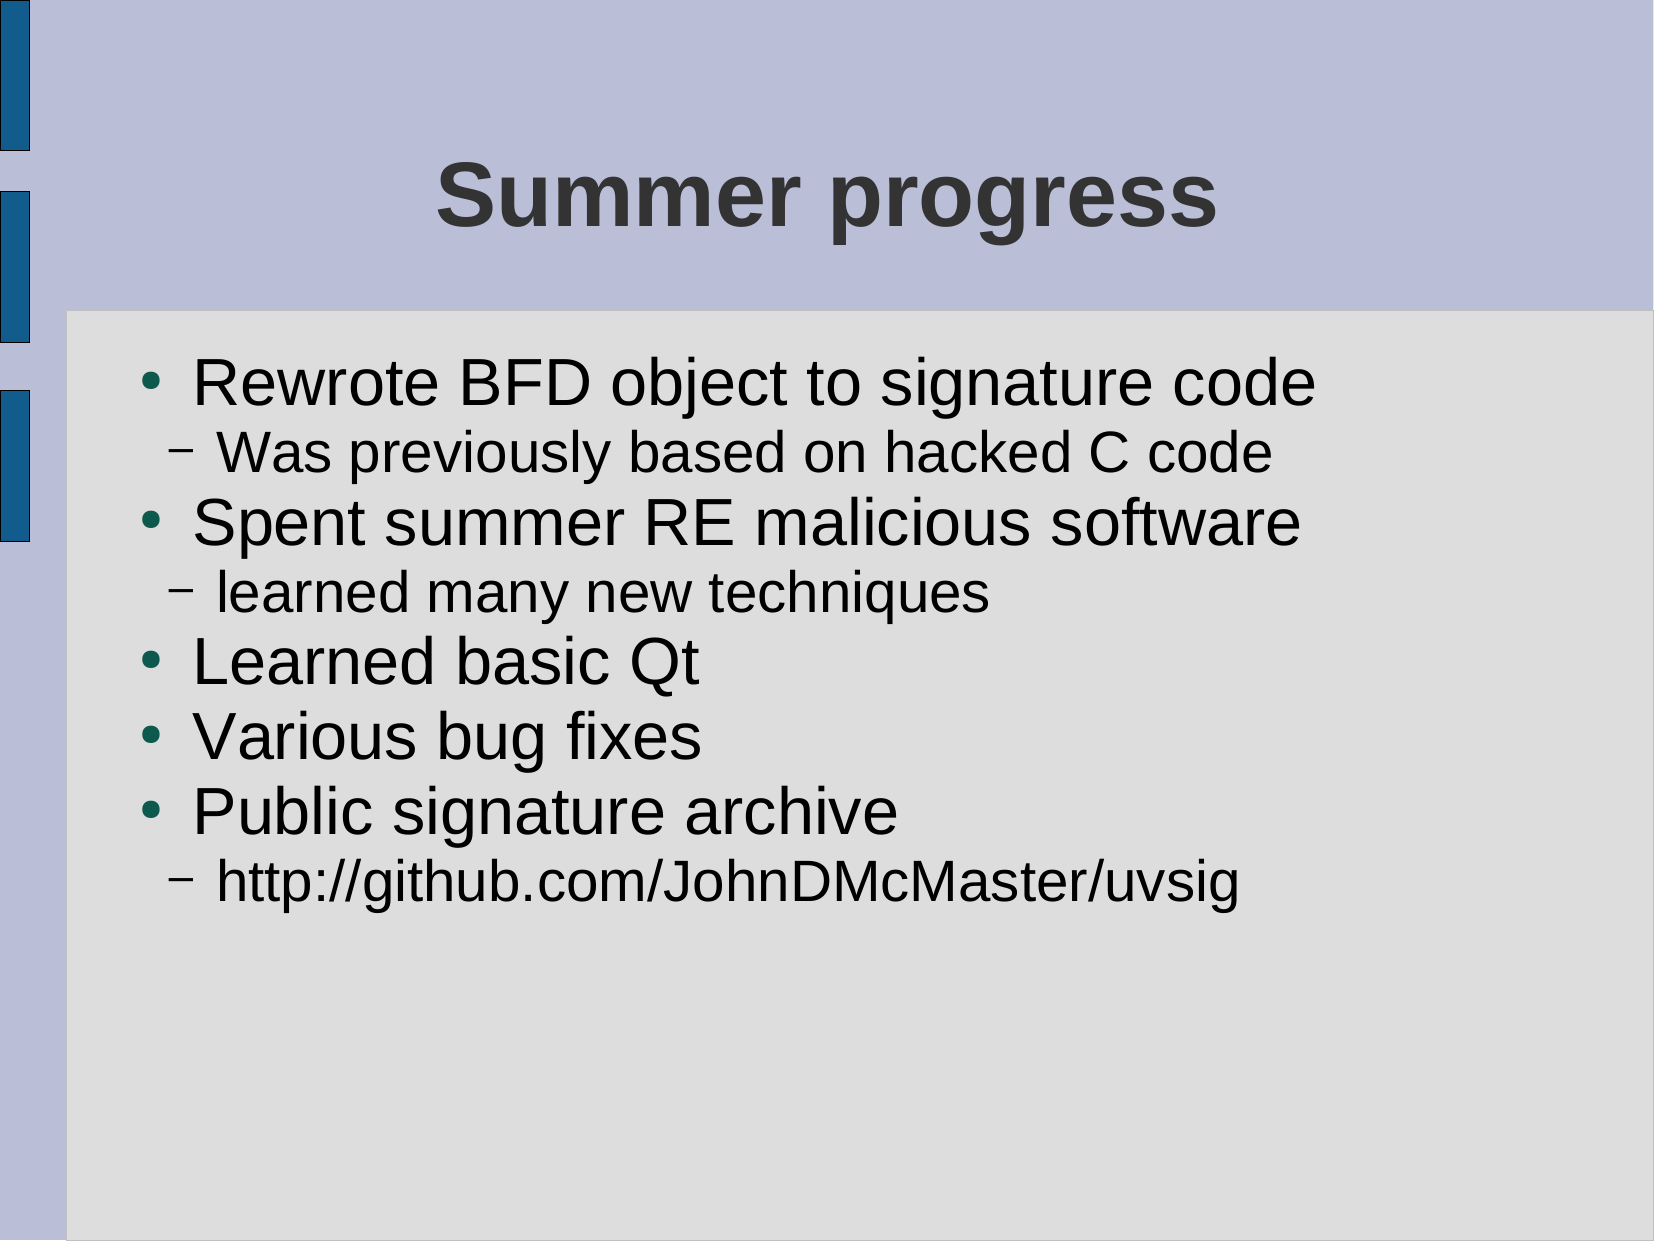

# Summer progress
Rewrote BFD object to signature code
Was previously based on hacked C code
Spent summer RE malicious software
learned many new techniques
Learned basic Qt
Various bug fixes
Public signature archive
http://github.com/JohnDMcMaster/uvsig